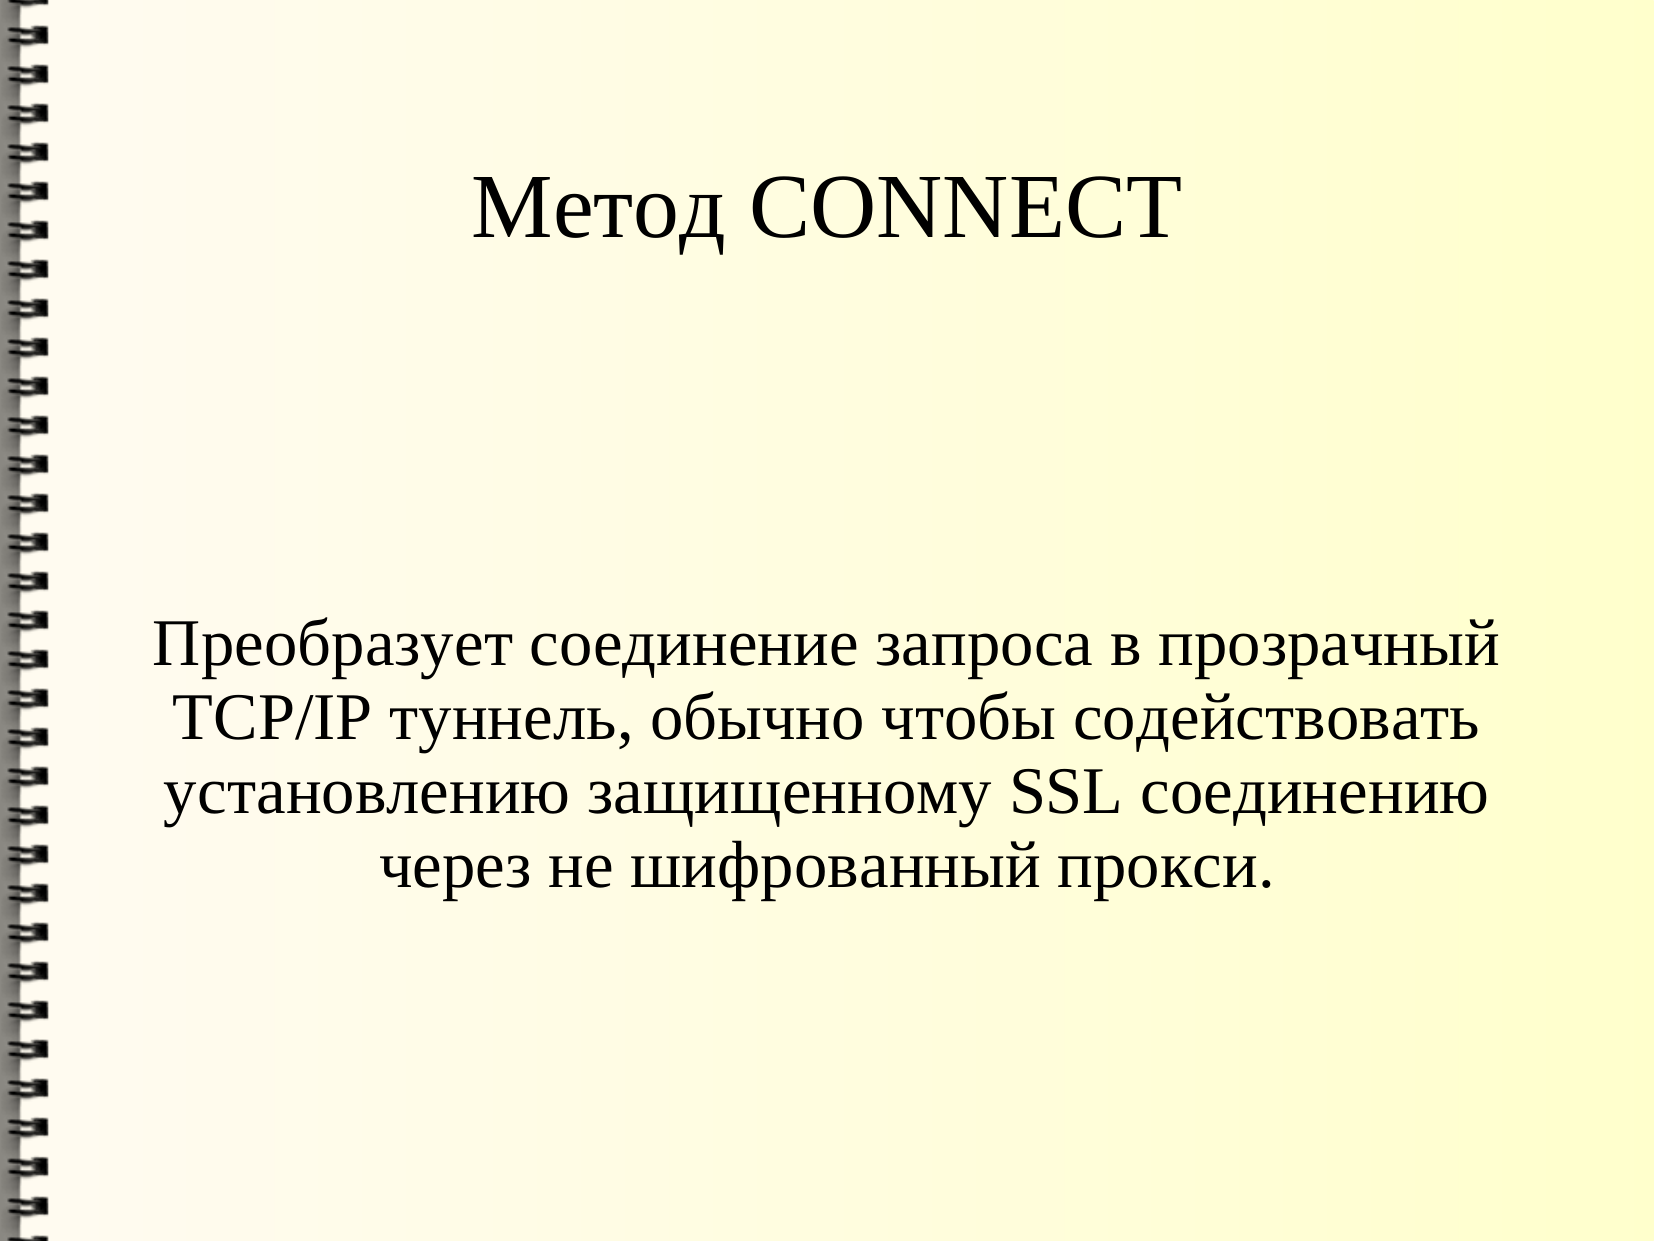

# Метод CONNECT
Преобразует соединение запроса в прозрачный TCP/IP туннель, обычно чтобы содействовать установлению защищенному SSL соединению через не шифрованный прокси.